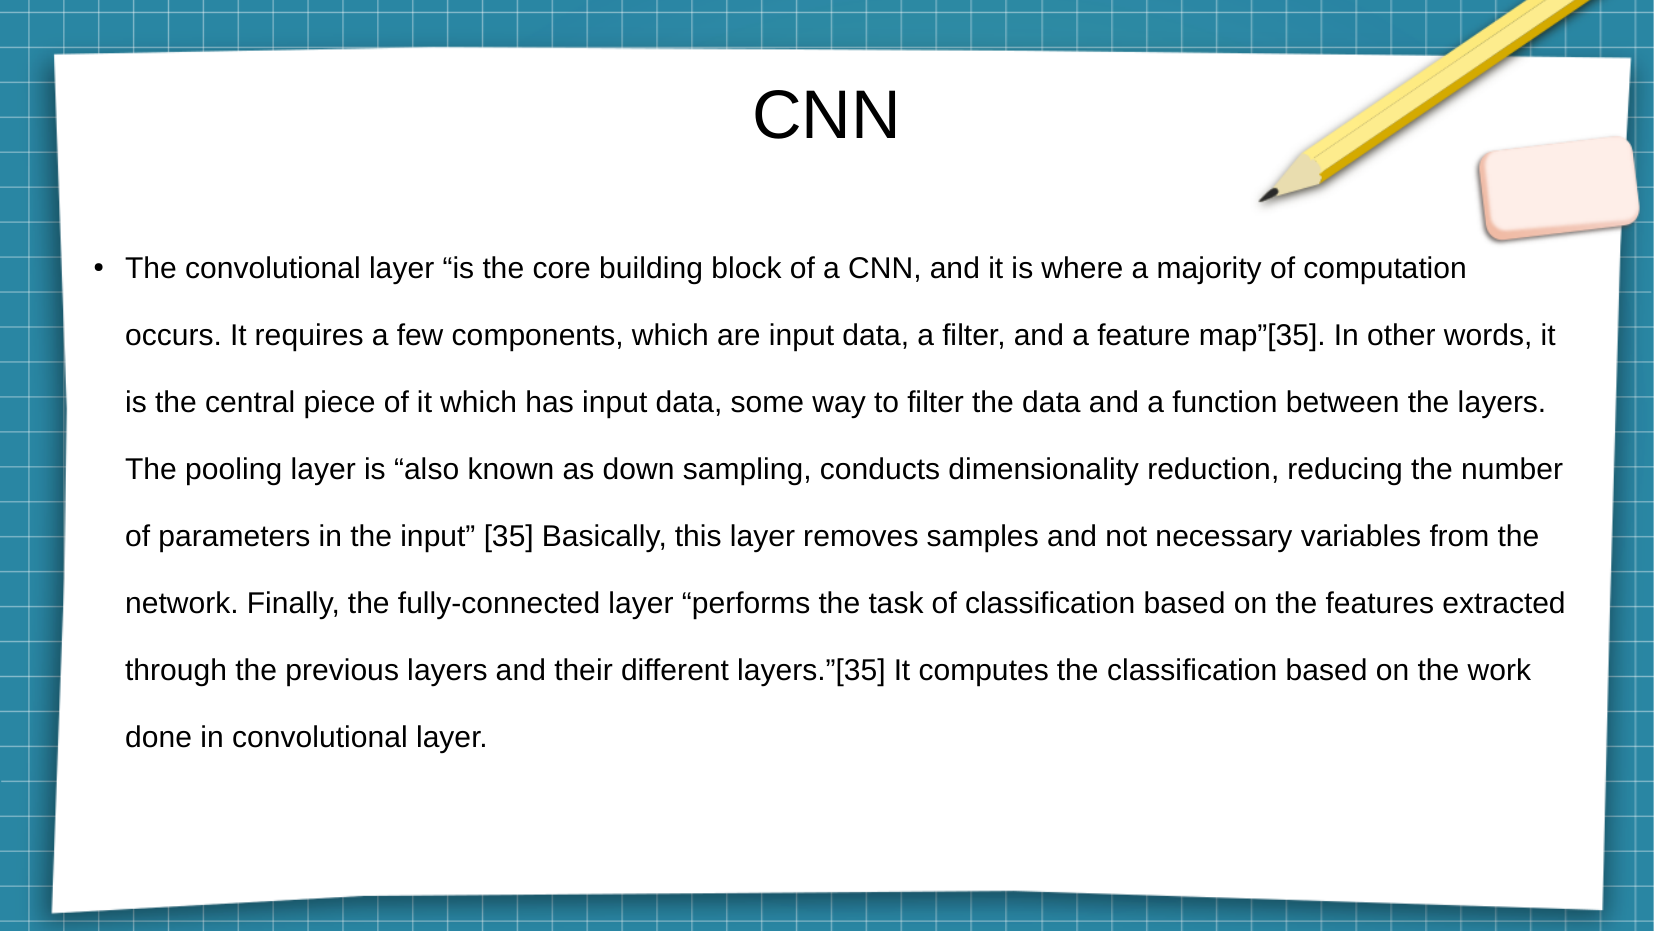

# CNN
The convolutional layer “is the core building block of a CNN, and it is where a majority of computation occurs. It requires a few components, which are input data, a filter, and a feature map”[35]. In other words, it is the central piece of it which has input data, some way to filter the data and a function between the layers. The pooling layer is “also known as down sampling, conducts dimensionality reduction, reducing the number of parameters in the input” [35] Basically, this layer removes samples and not necessary variables from the network. Finally, the fully-connected layer “performs the task of classification based on the features extracted through the previous layers and their different layers.”[35] It computes the classification based on the work done in convolutional layer.